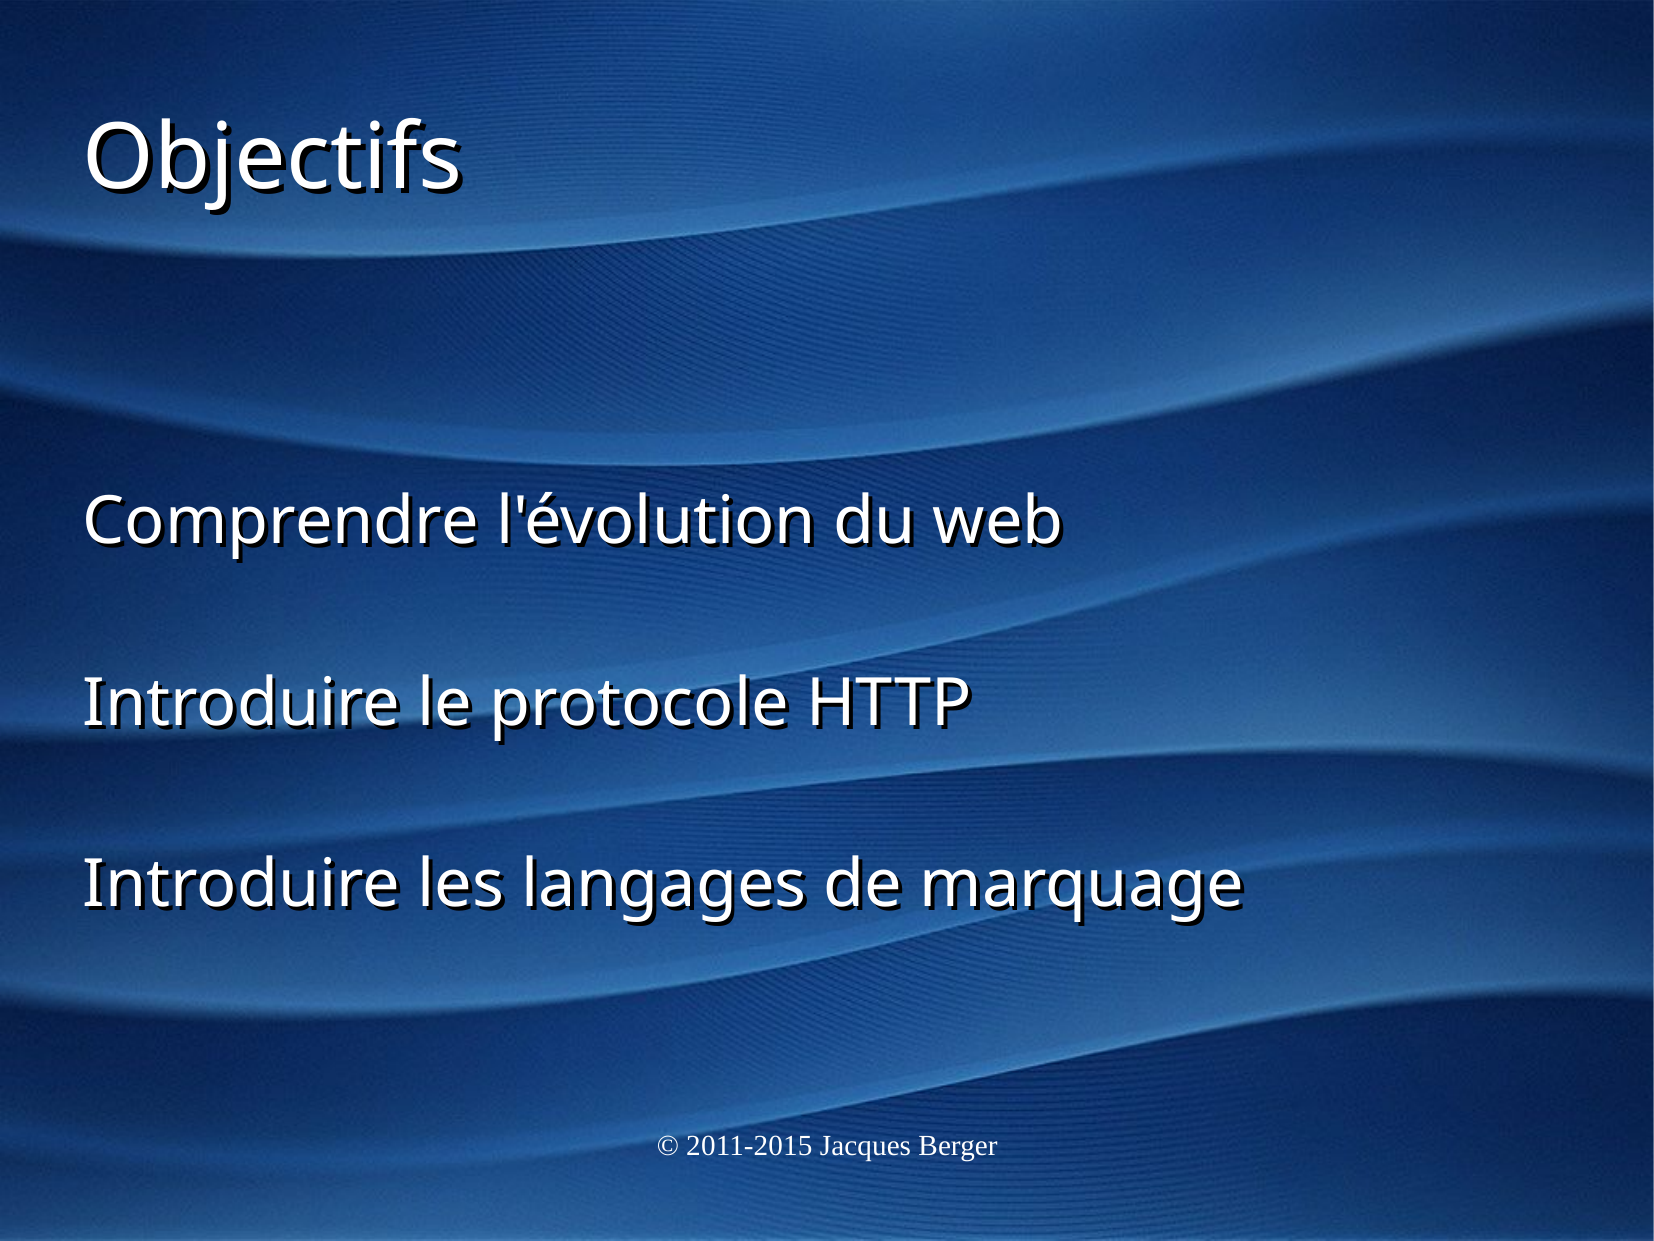

Objectifs
# Comprendre l'évolution du web
Introduire le protocole HTTP
Introduire les langages de marquage
© 2011-2015 Jacques Berger